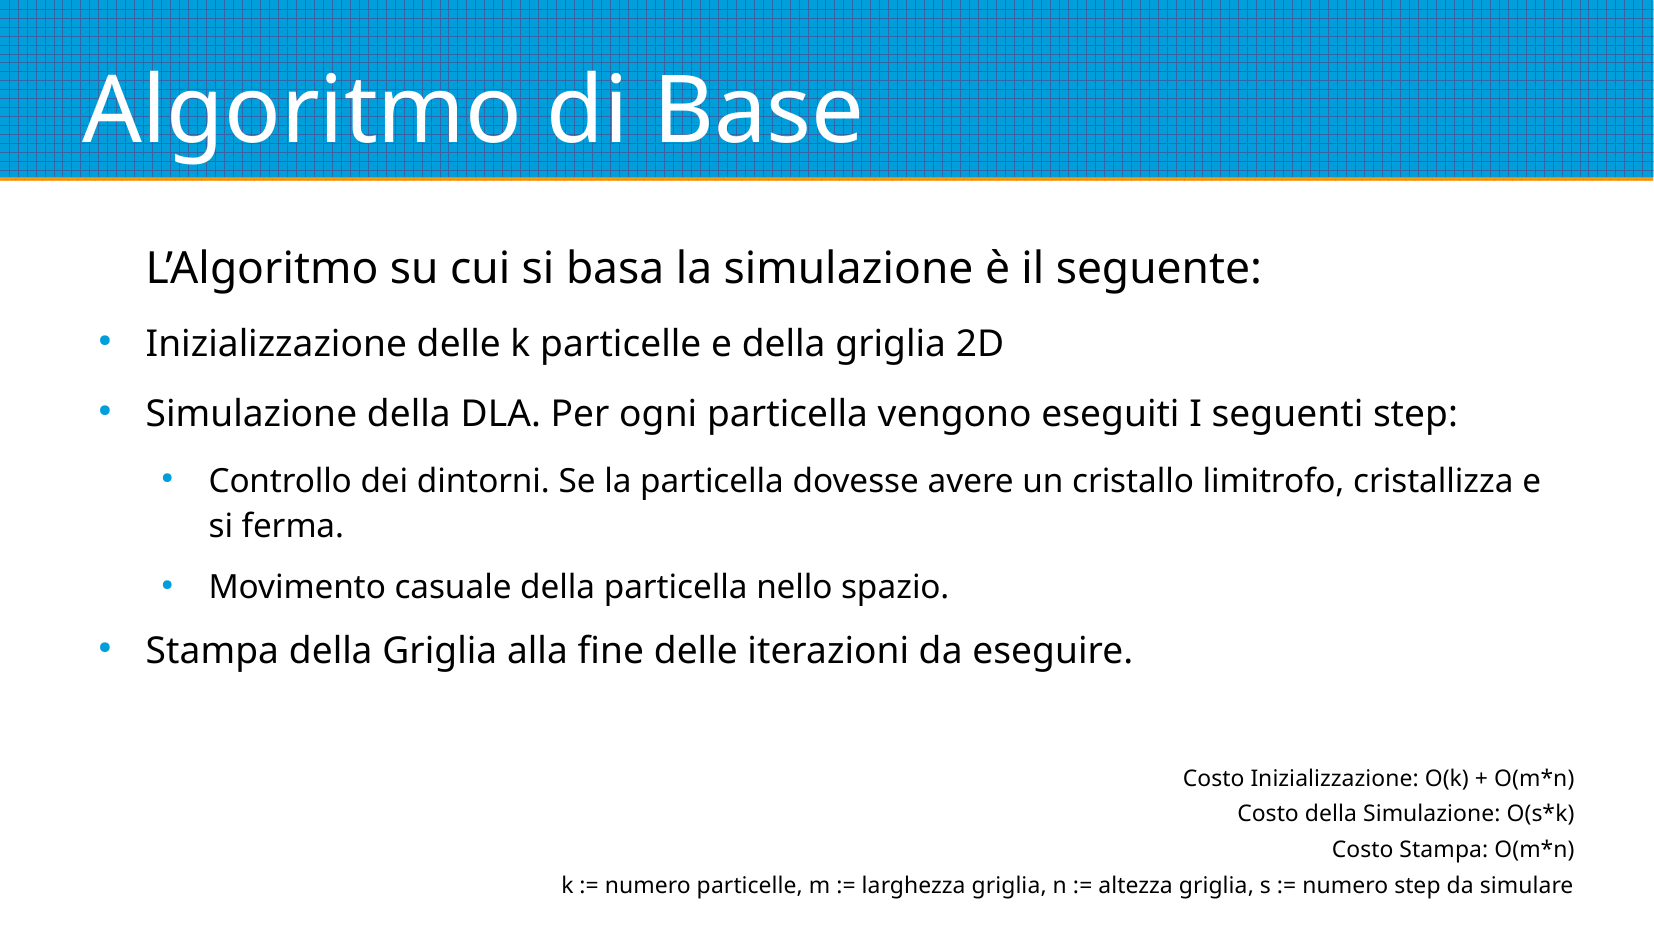

# Algoritmo di Base
L’Algoritmo su cui si basa la simulazione è il seguente:
Inizializzazione delle k particelle e della griglia 2D
Simulazione della DLA. Per ogni particella vengono eseguiti I seguenti step:
Controllo dei dintorni. Se la particella dovesse avere un cristallo limitrofo, cristallizza e si ferma.
Movimento casuale della particella nello spazio.
Stampa della Griglia alla fine delle iterazioni da eseguire.
Costo Inizializzazione: O(k) + O(m*n)
Costo della Simulazione: O(s*k)
Costo Stampa: O(m*n)
k := numero particelle, m := larghezza griglia, n := altezza griglia, s := numero step da simulare